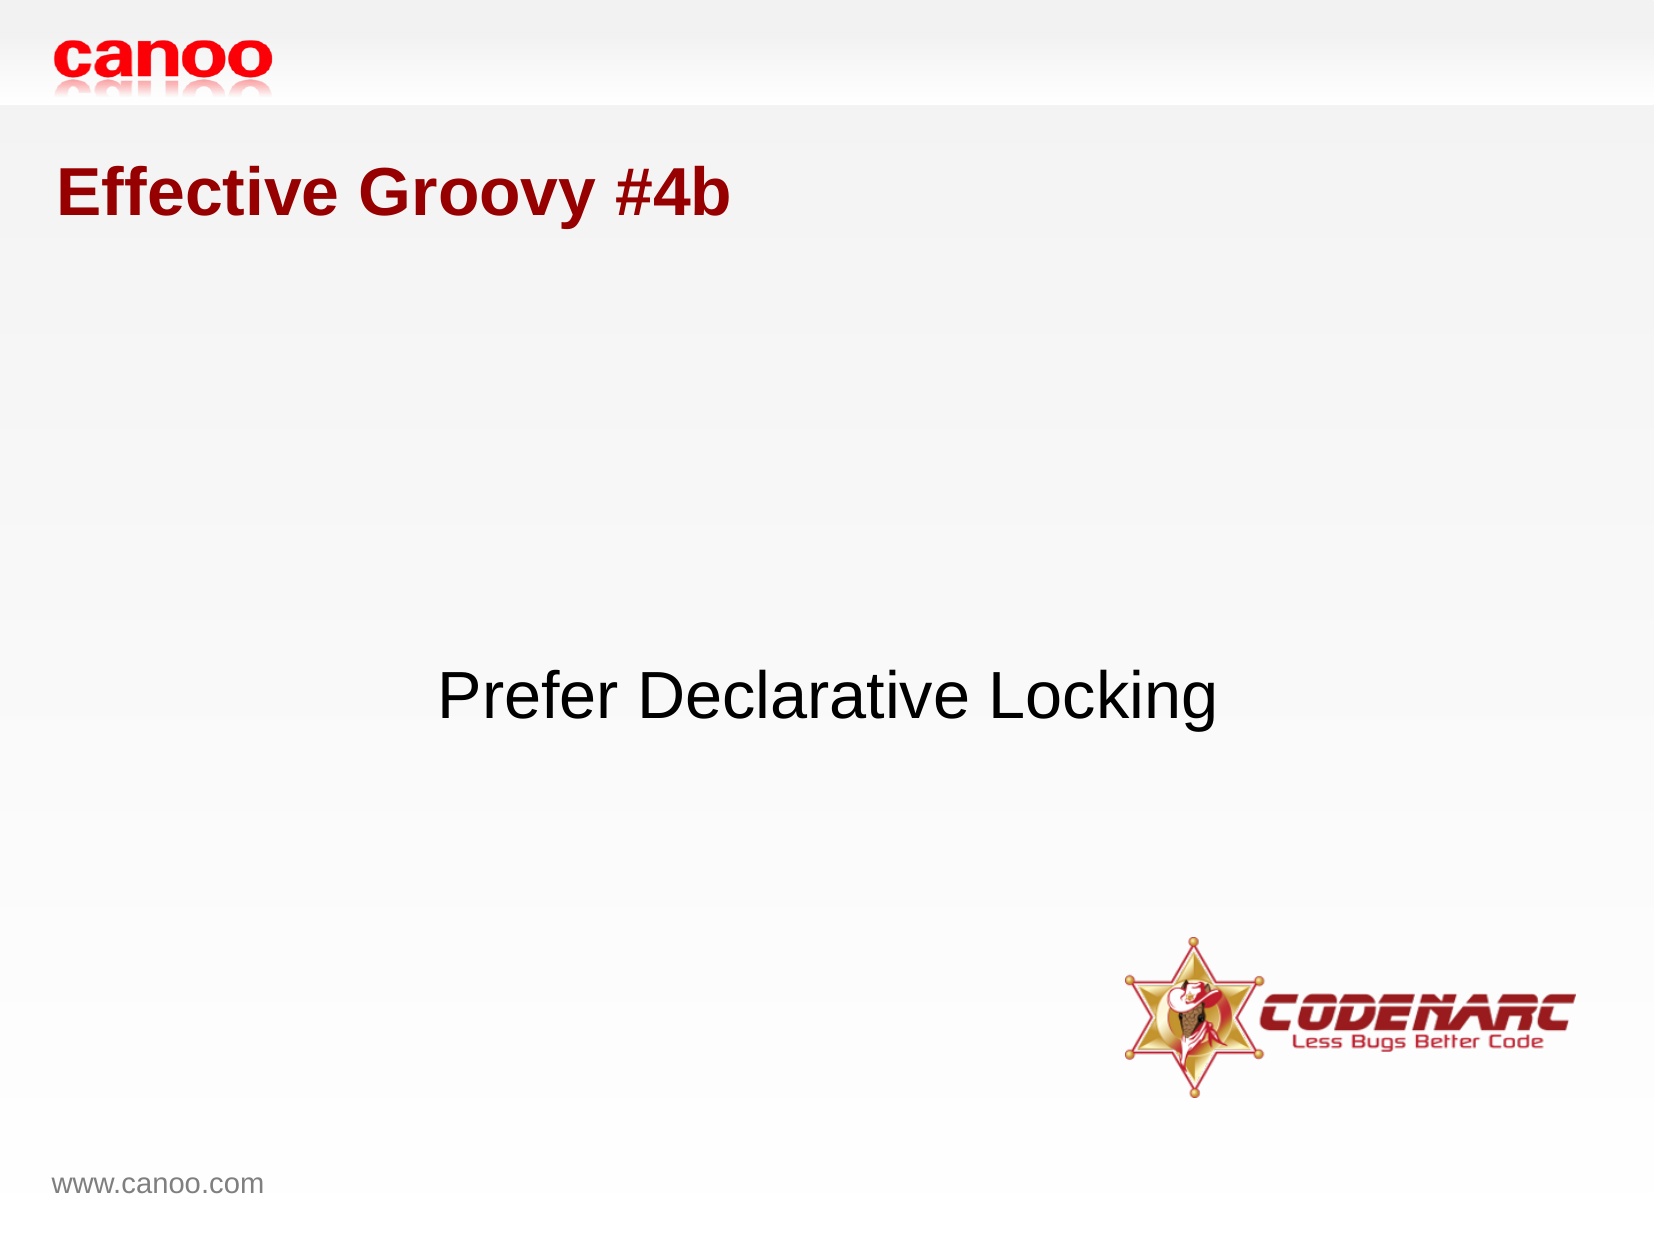

# Effective Groovy #4b
Prefer Declarative Locking